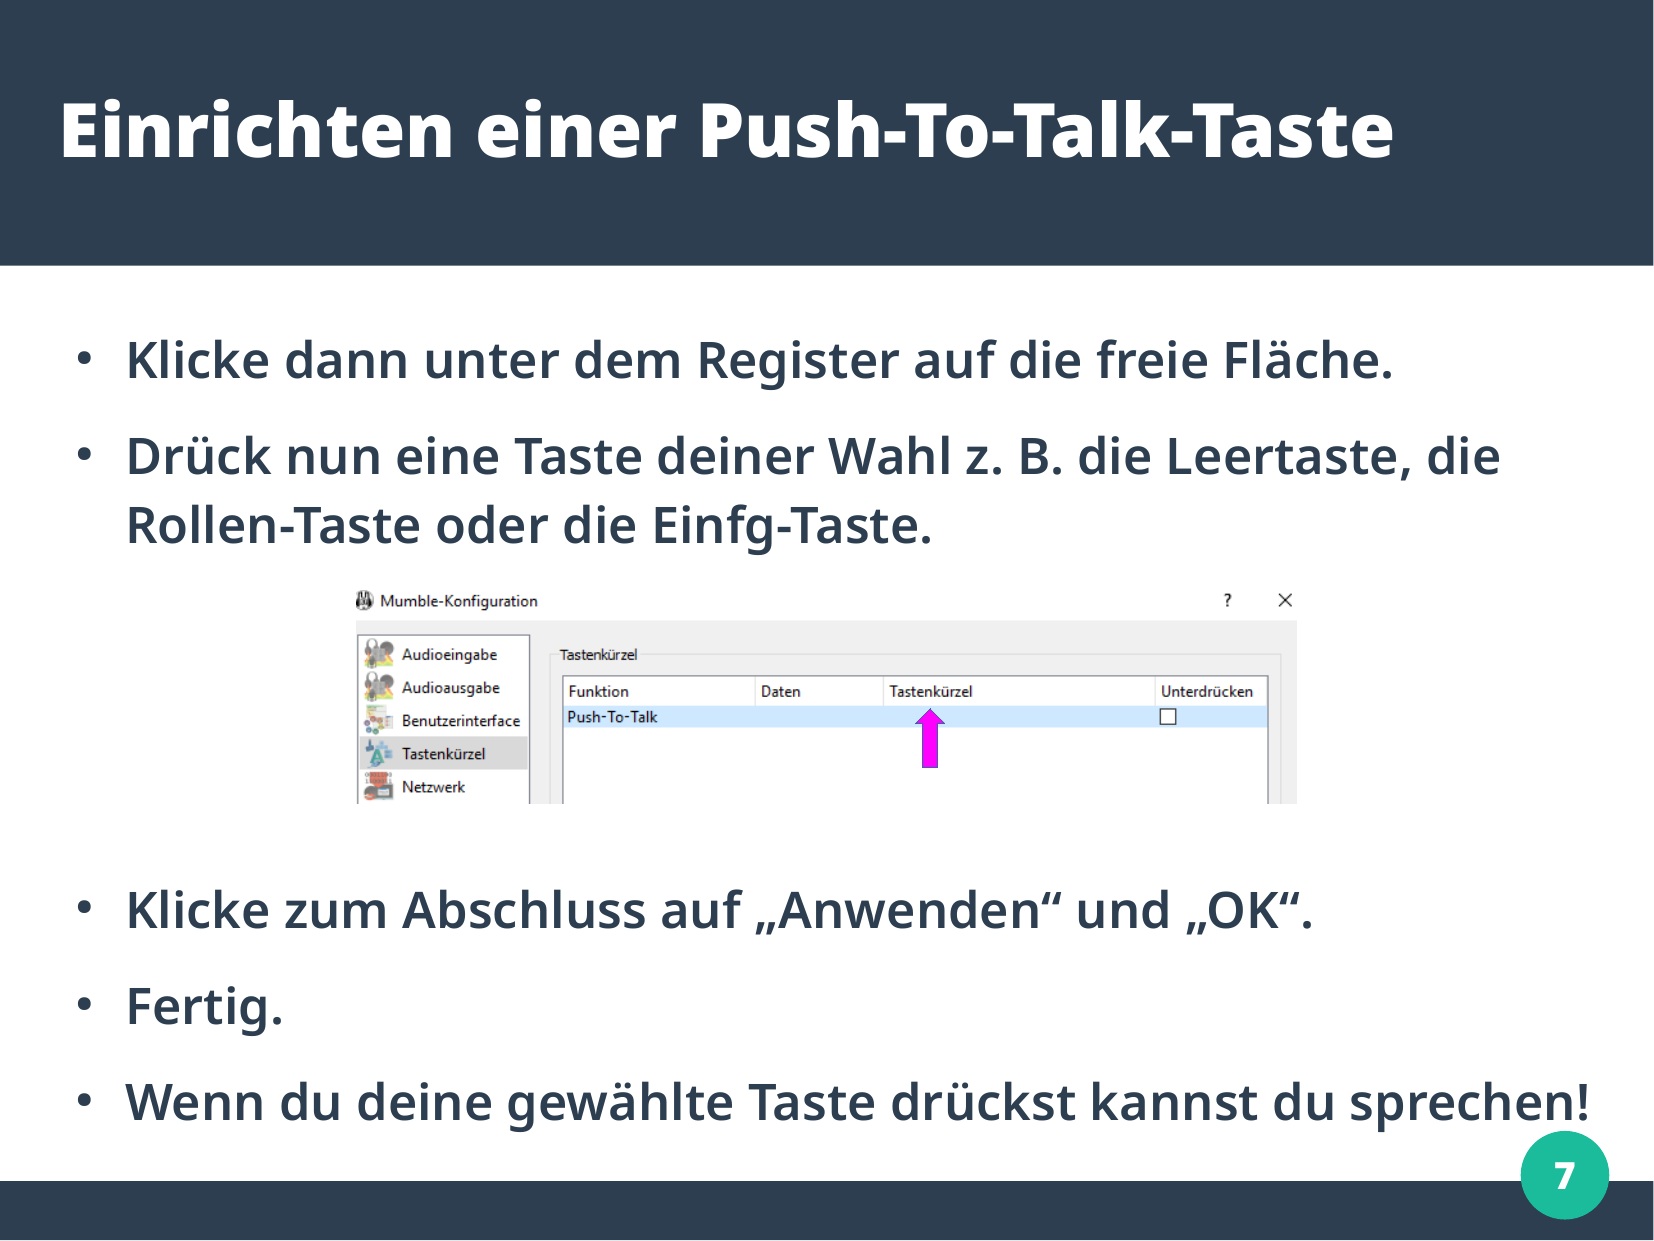

Einrichten einer Push-To-Talk-Taste
# Klicke dann unter dem Register auf die freie Fläche.
Drück nun eine Taste deiner Wahl z. B. die Leertaste, die Rollen-Taste oder die Einfg-Taste.
Klicke zum Abschluss auf „Anwenden“ und „OK“.
Fertig.
Wenn du deine gewählte Taste drückst kannst du sprechen!
7